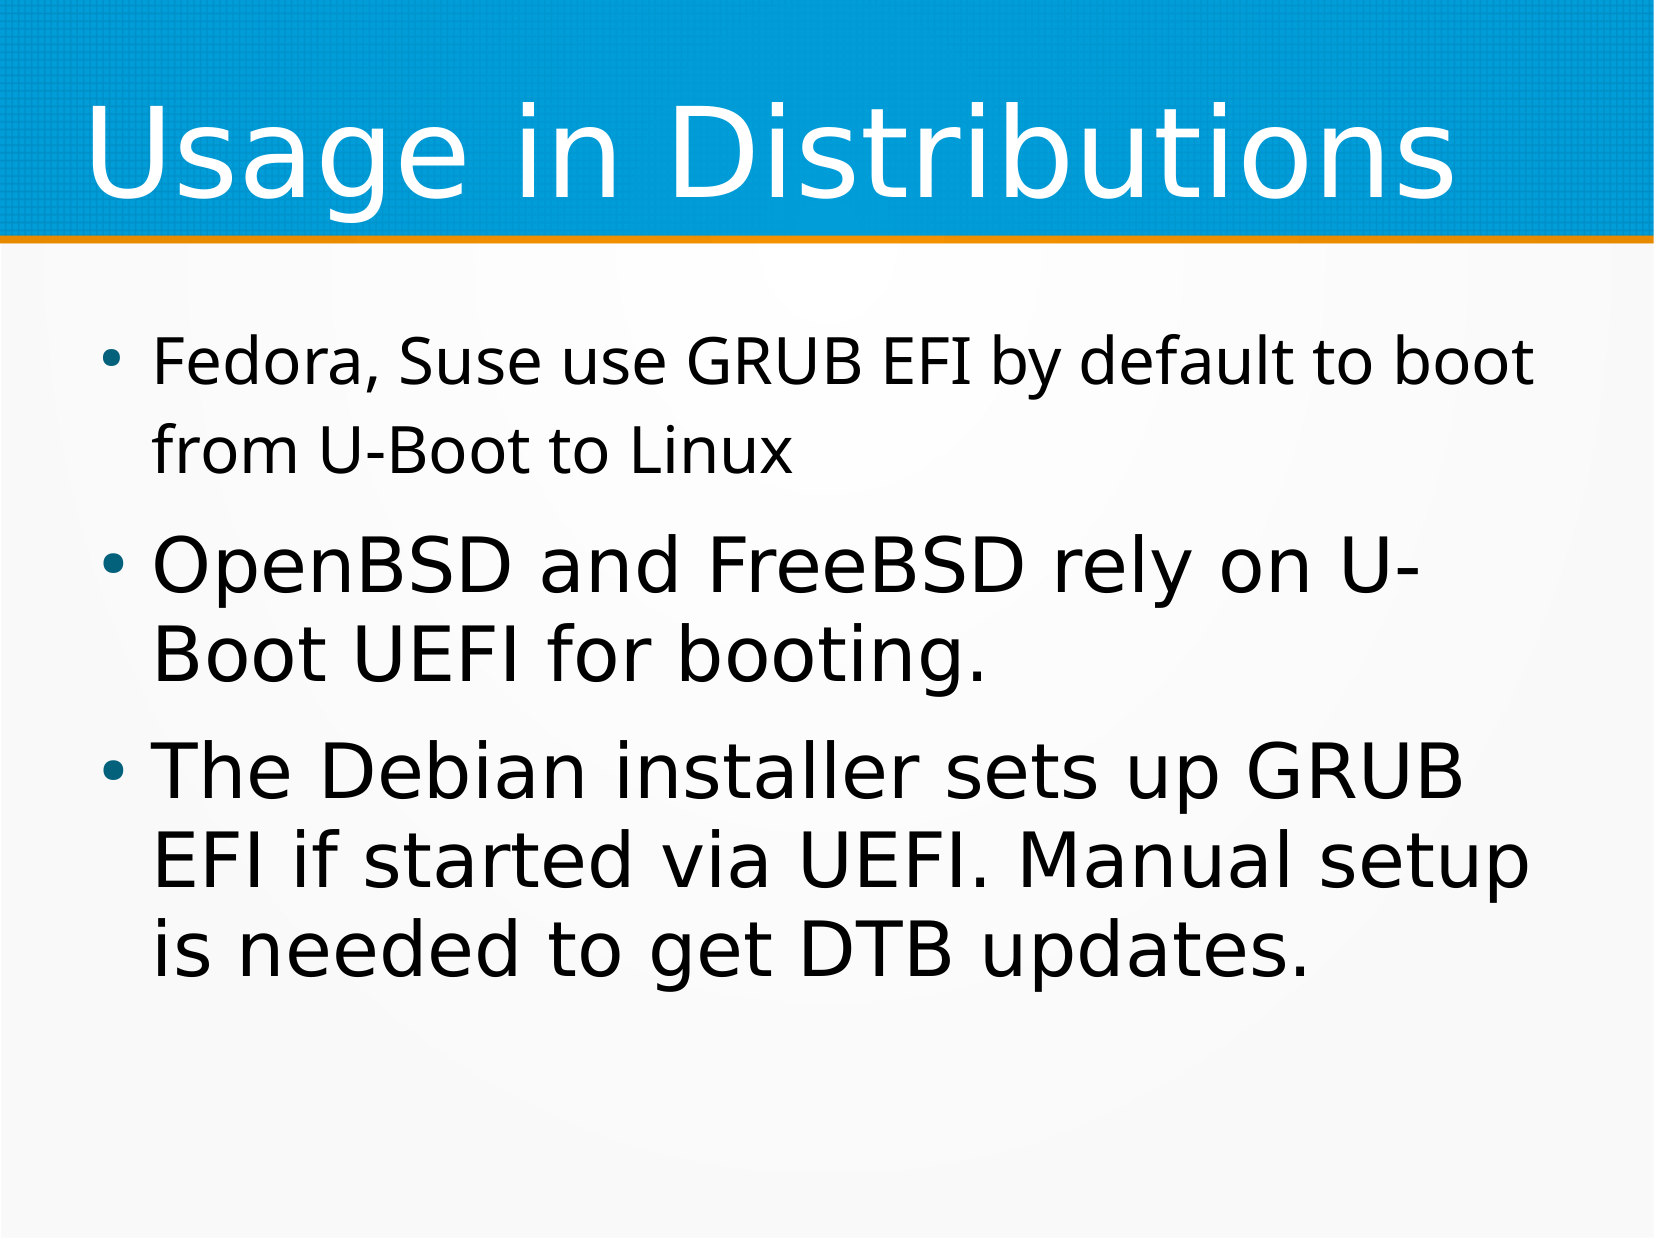

# Usage in Distributions
Fedora, Suse use GRUB EFI by default to boot from U-Boot to Linux
OpenBSD and FreeBSD rely on U-Boot UEFI for booting.
The Debian installer sets up GRUB EFI if started via UEFI. Manual setup is needed to get DTB updates.